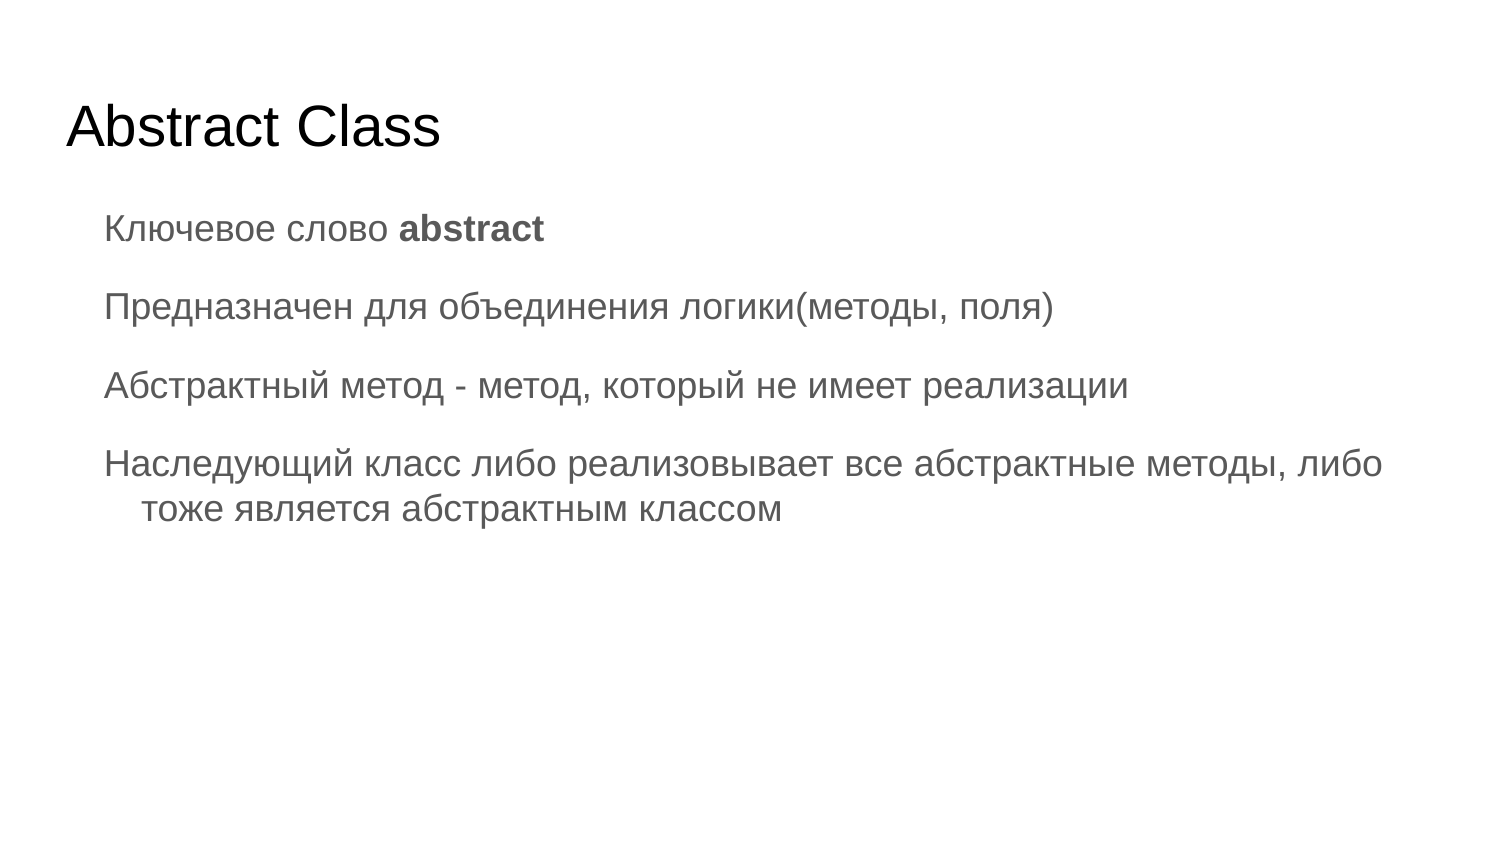

# Abstract Class
Ключевое слово abstract
Предназначен для объединения логики(методы, поля)
Абстрактный метод - метод, который не имеет реализации
Наследующий класс либо реализовывает все абстрактные методы, либо тоже является абстрактным классом